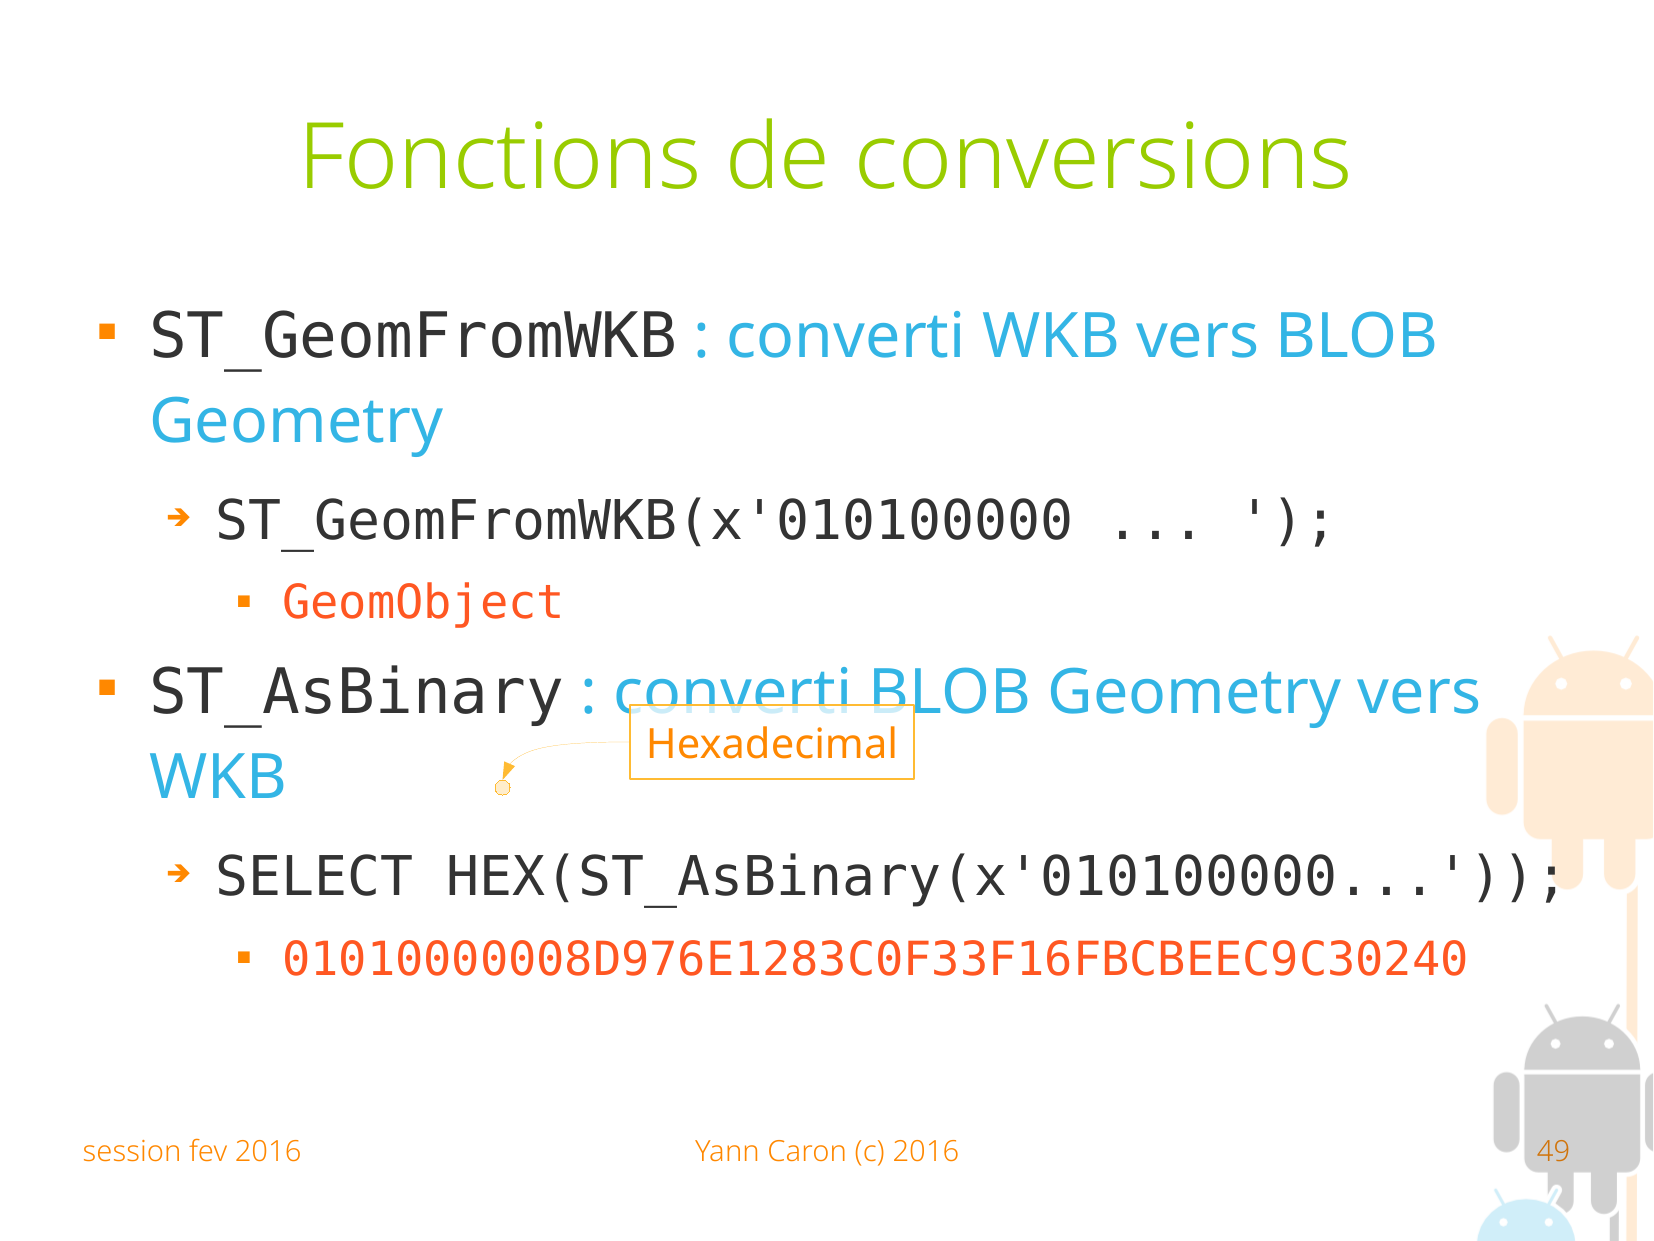

# Fonctions de conversions
ST_GeomFromWKB : converti WKB vers BLOB Geometry
ST_GeomFromWKB(x'010100000 ... ');
GeomObject
ST_AsBinary : converti BLOB Geometry vers WKB
SELECT HEX(ST_AsBinary(x'010100000...'));
01010000008D976E1283C0F33F16FBCBEEC9C30240
Hexadecimal
session fev 2016
Yann Caron (c) 2016
49